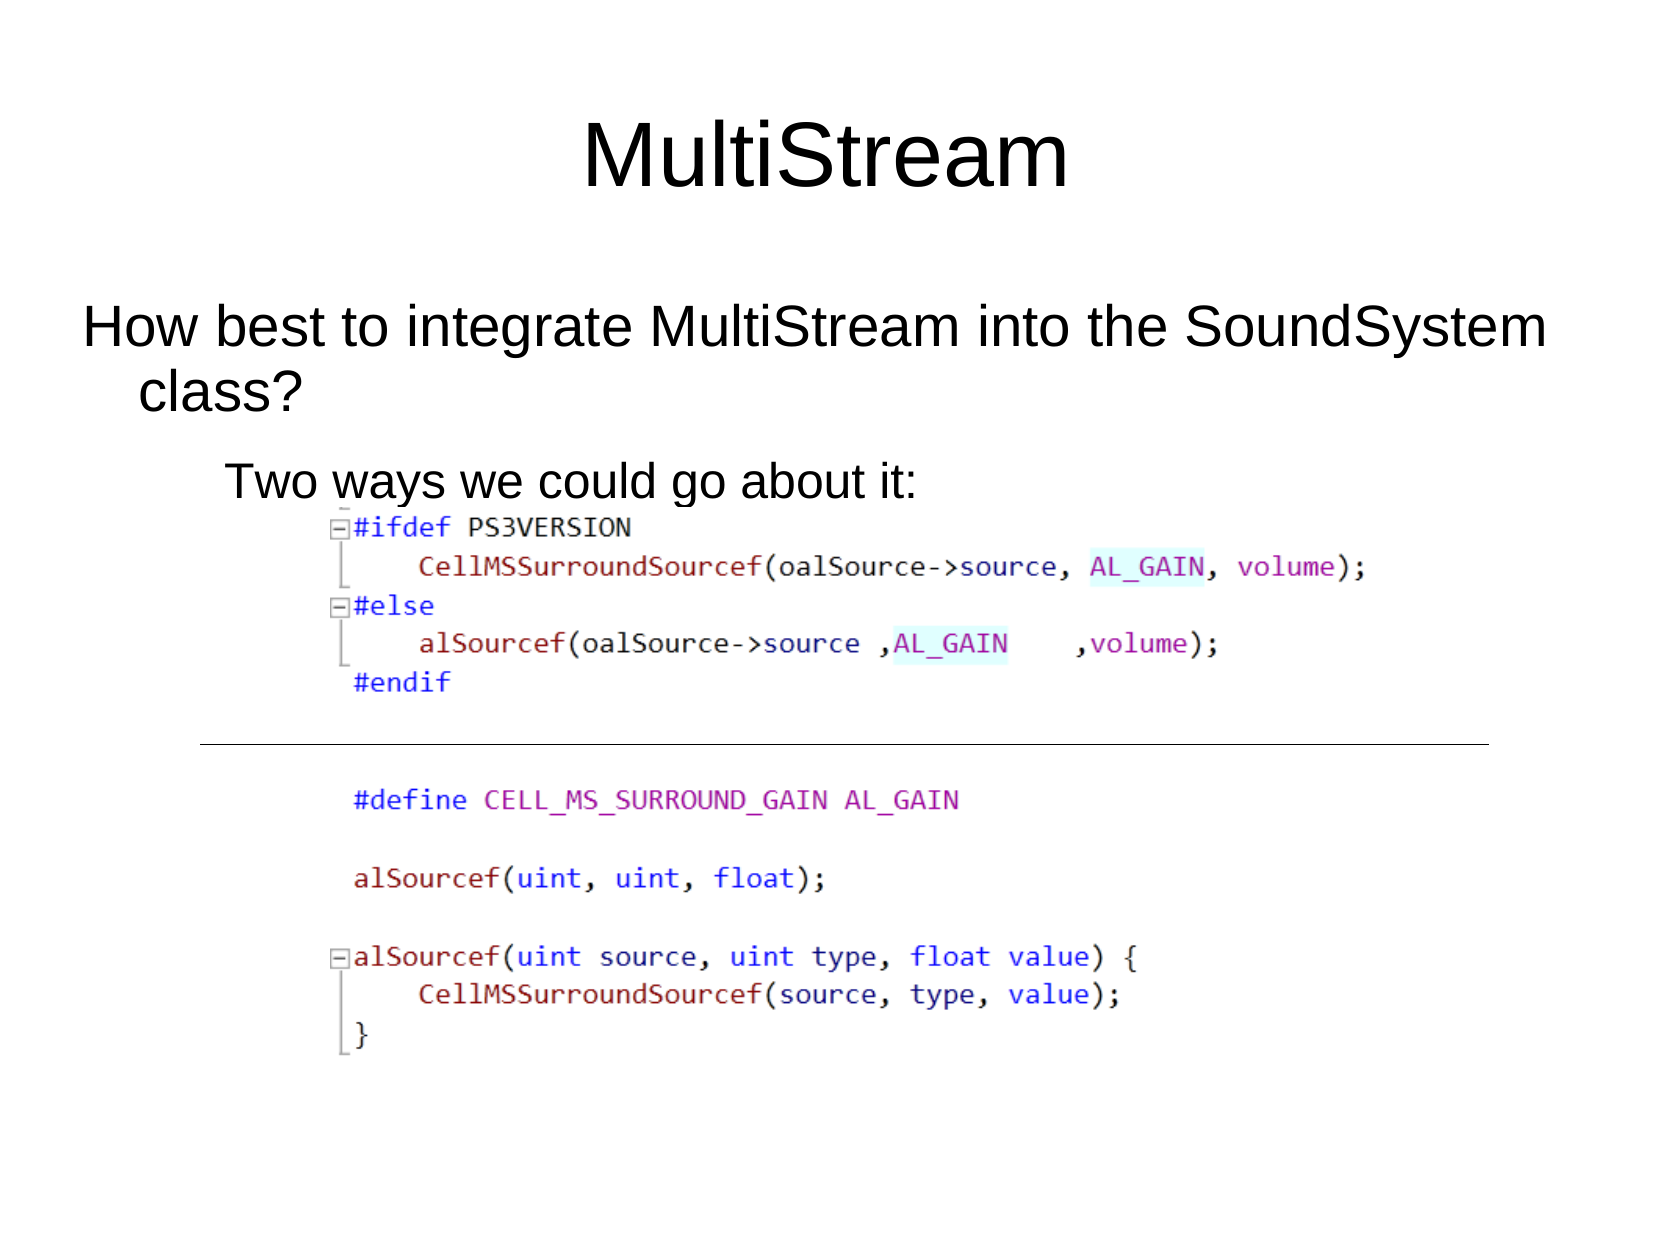

# MultiStream
How best to integrate MultiStream into the SoundSystem class?
Two ways we could go about it: